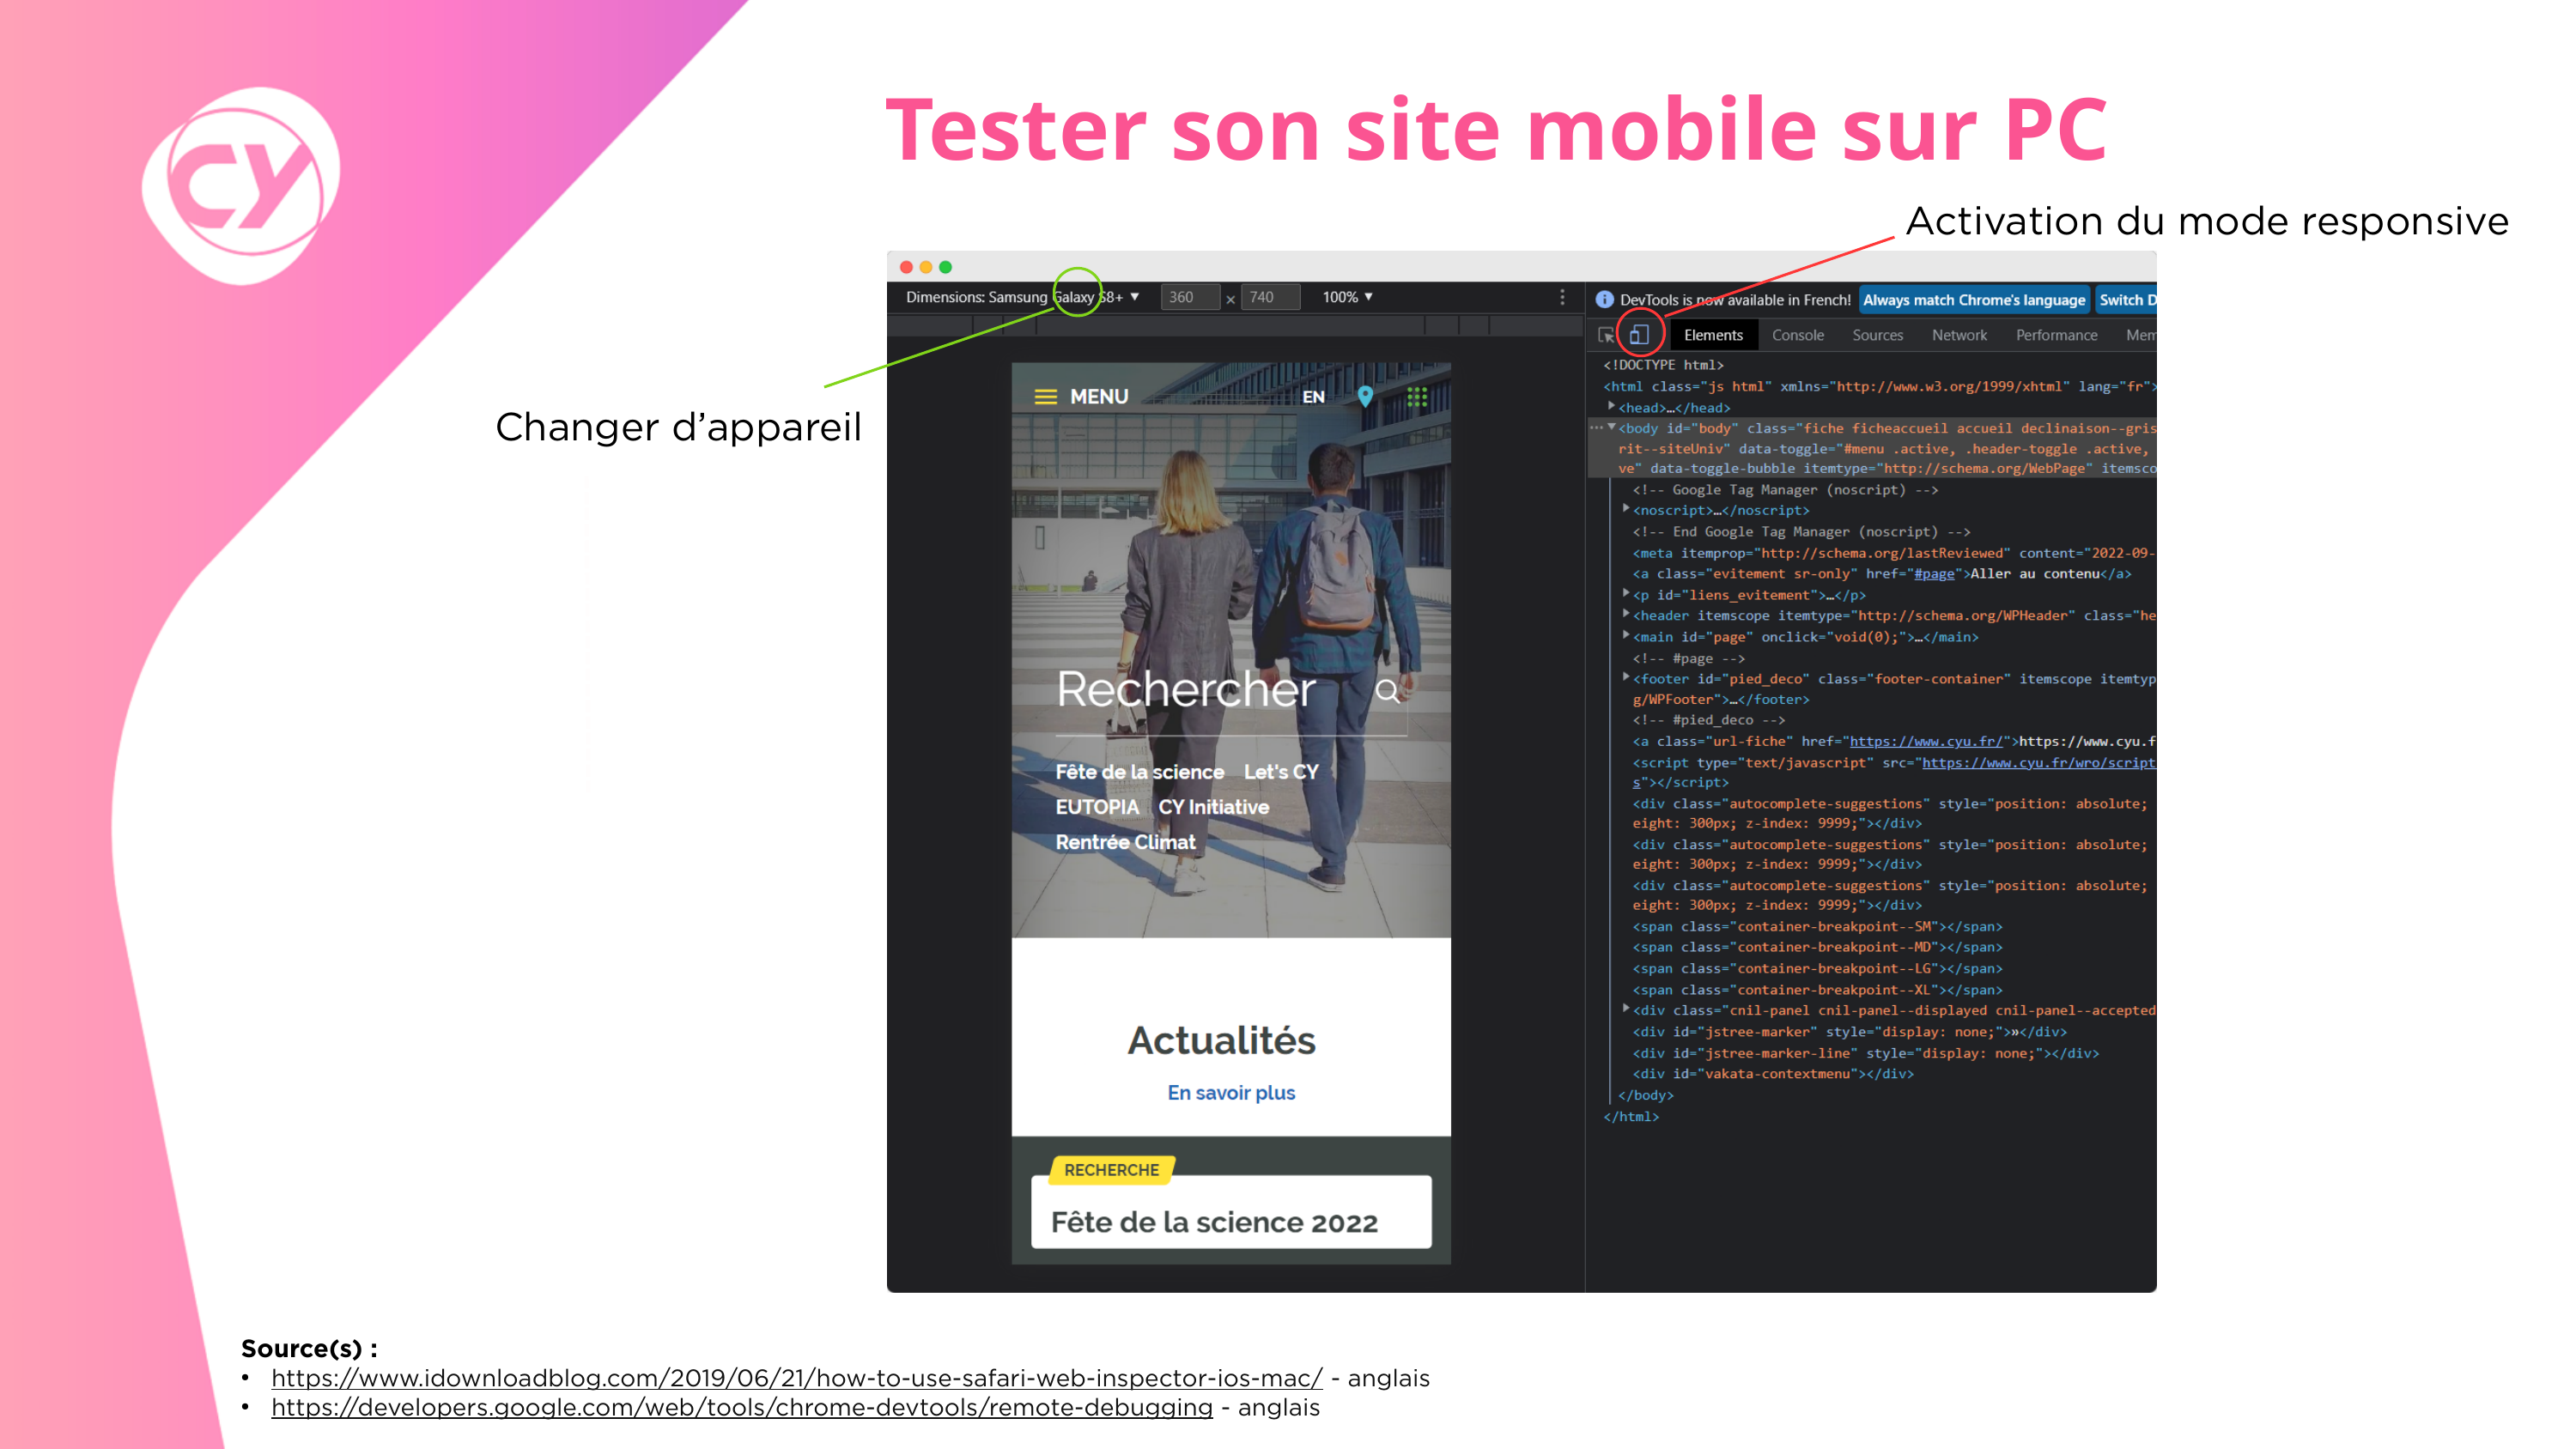

Tester son site mobile sur PC
# Activation du mode responsive
Changer d’appareil
Source(s) :
https://www.idownloadblog.com/2019/06/21/how-to-use-safari-web-inspector-ios-mac/ - anglais
https://developers.google.com/web/tools/chrome-devtools/remote-debugging - anglais